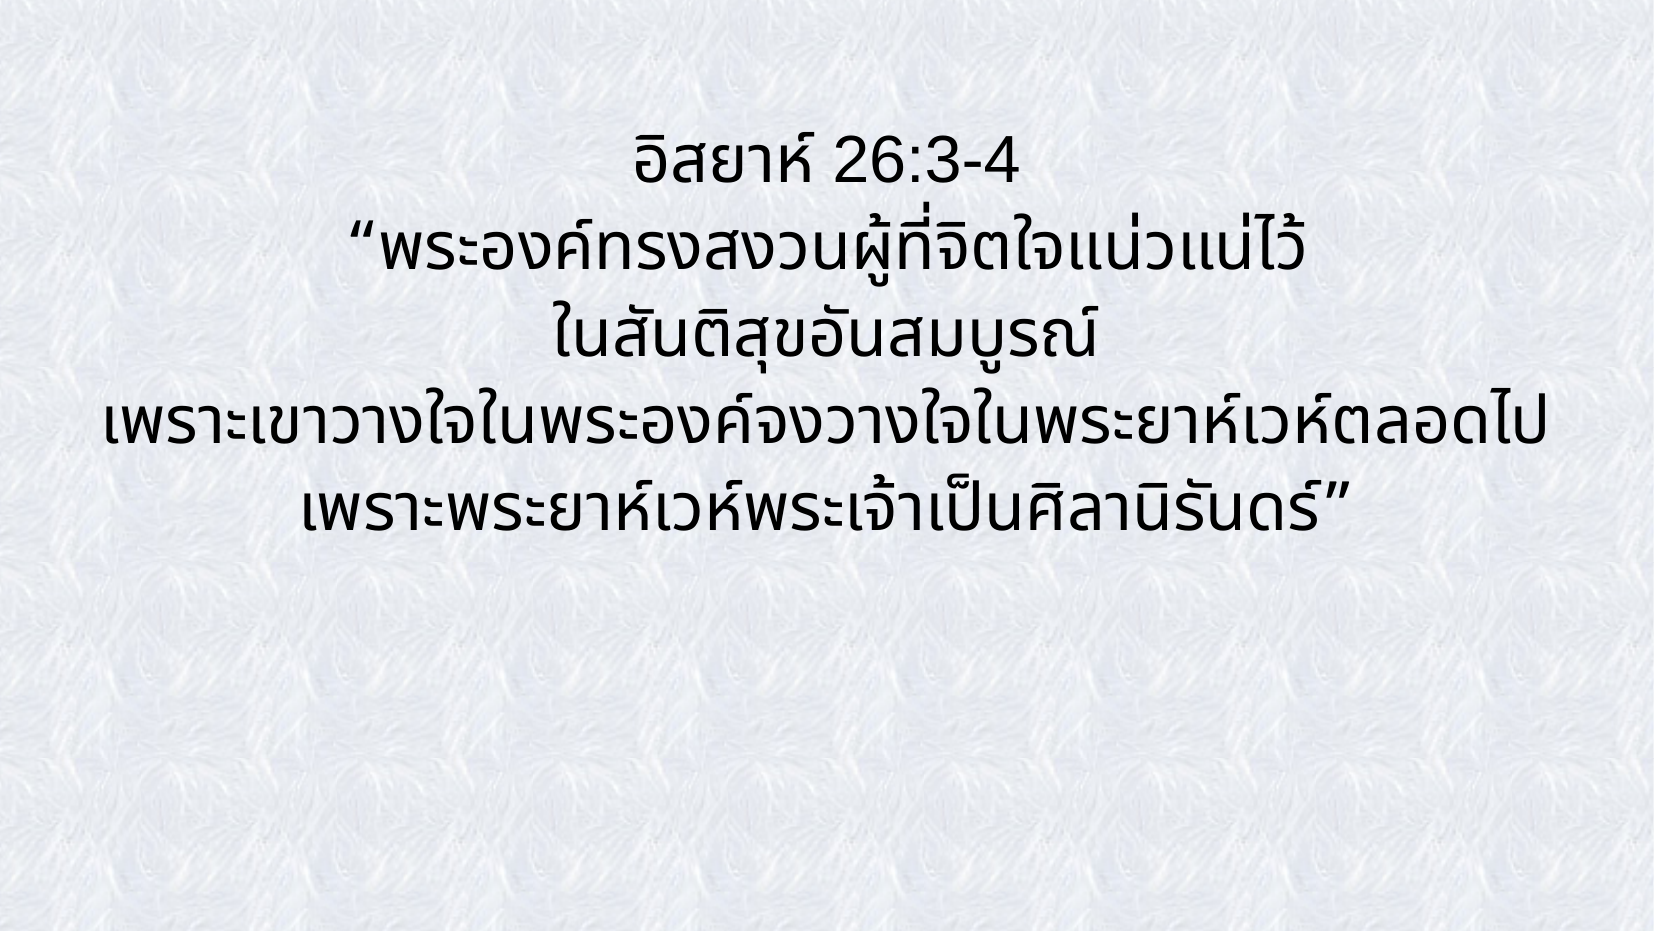

# อิสยาห์ 26:3-4
“พระองค์ทรงสงวนผู้ที่จิตใจแน่วแน่ไว้
ในสันติสุขอันสมบูรณ์
เพราะเขาวางใจในพระองค์จงวางใจในพระยาห์เวห์ตลอดไป
เพราะพระยาห์เวห์พระเจ้าเป็นศิลานิรันดร์”